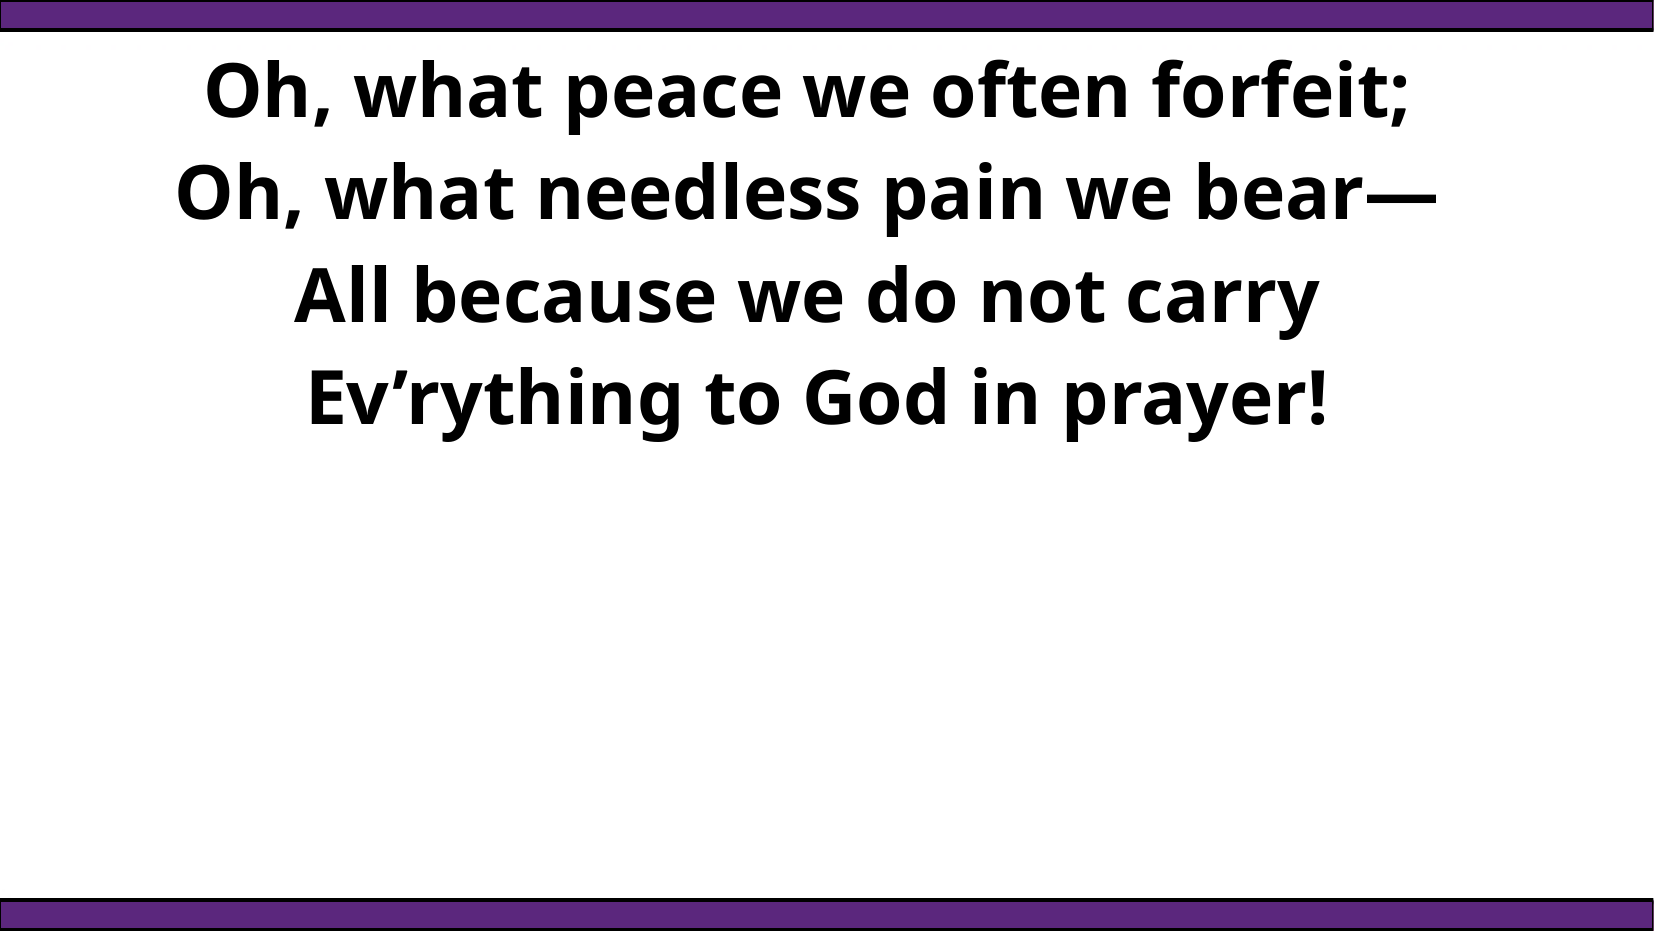

Oh, what peace we often forfeit;
Oh, what needless pain we bear—
All because we do not carry
Ev’rything to God in prayer!